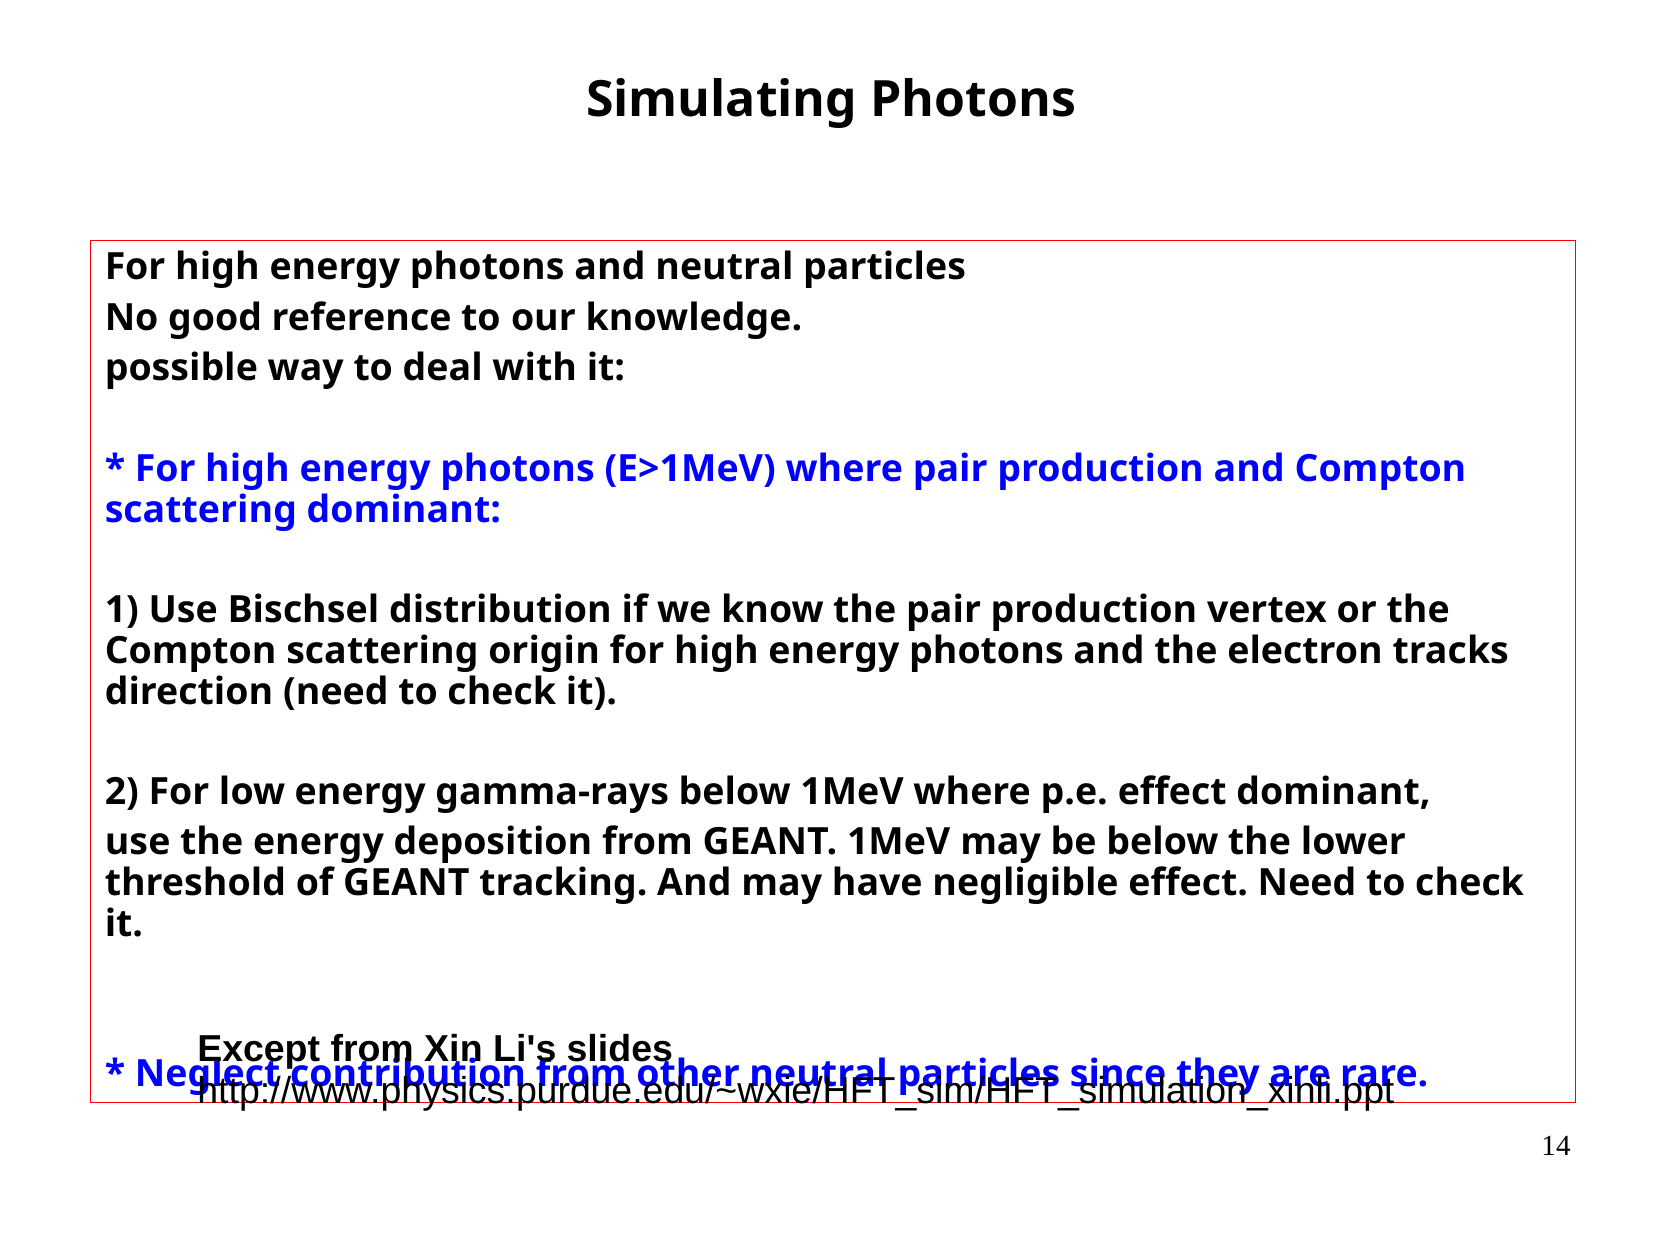

# Simulating Photons
For high energy photons and neutral particles
No good reference to our knowledge.
possible way to deal with it:
* For high energy photons (E>1MeV) where pair production and Compton scattering dominant:
1) Use Bischsel distribution if we know the pair production vertex or the Compton scattering origin for high energy photons and the electron tracks direction (need to check it).
2) For low energy gamma-rays below 1MeV where p.e. effect dominant,
use the energy deposition from GEANT. 1MeV may be below the lower threshold of GEANT tracking. And may have negligible effect. Need to check it.
* Neglect contribution from other neutral particles since they are rare.
Except from Xin Li's slides
http://www.physics.purdue.edu/~wxie/HFT_sim/HFT_simulation_xinli.ppt
14